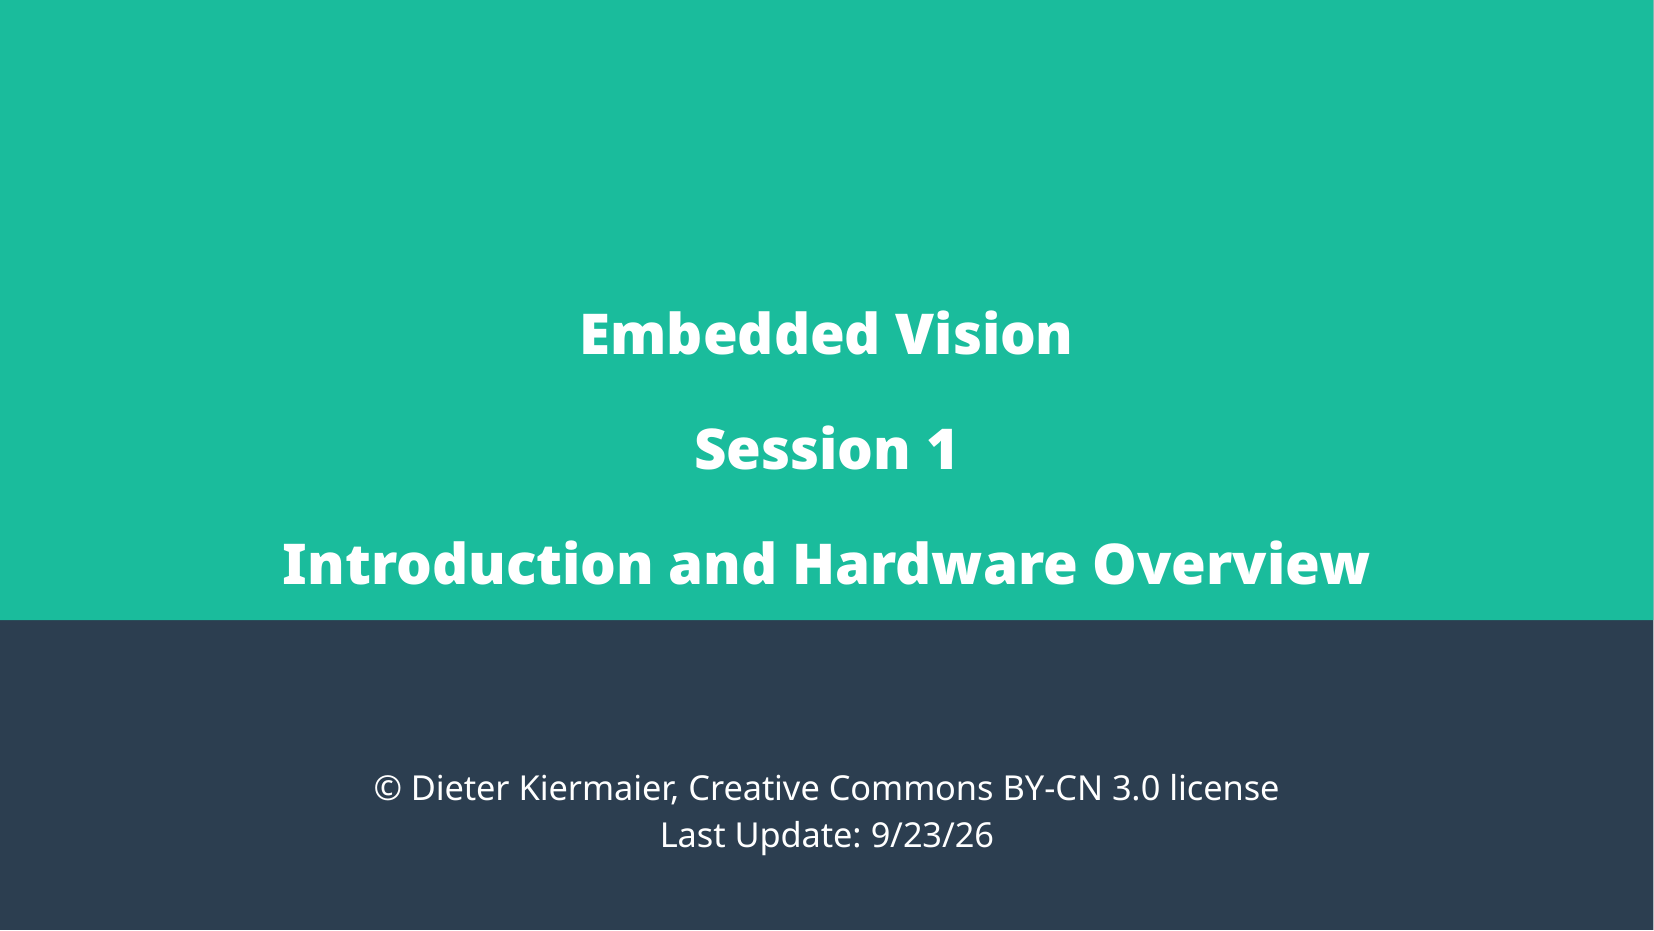

# Embedded Vision Session 1 Introduction and Hardware Overview
© Dieter Kiermaier, Creative Commons BY-CN 3.0 license
Last Update: